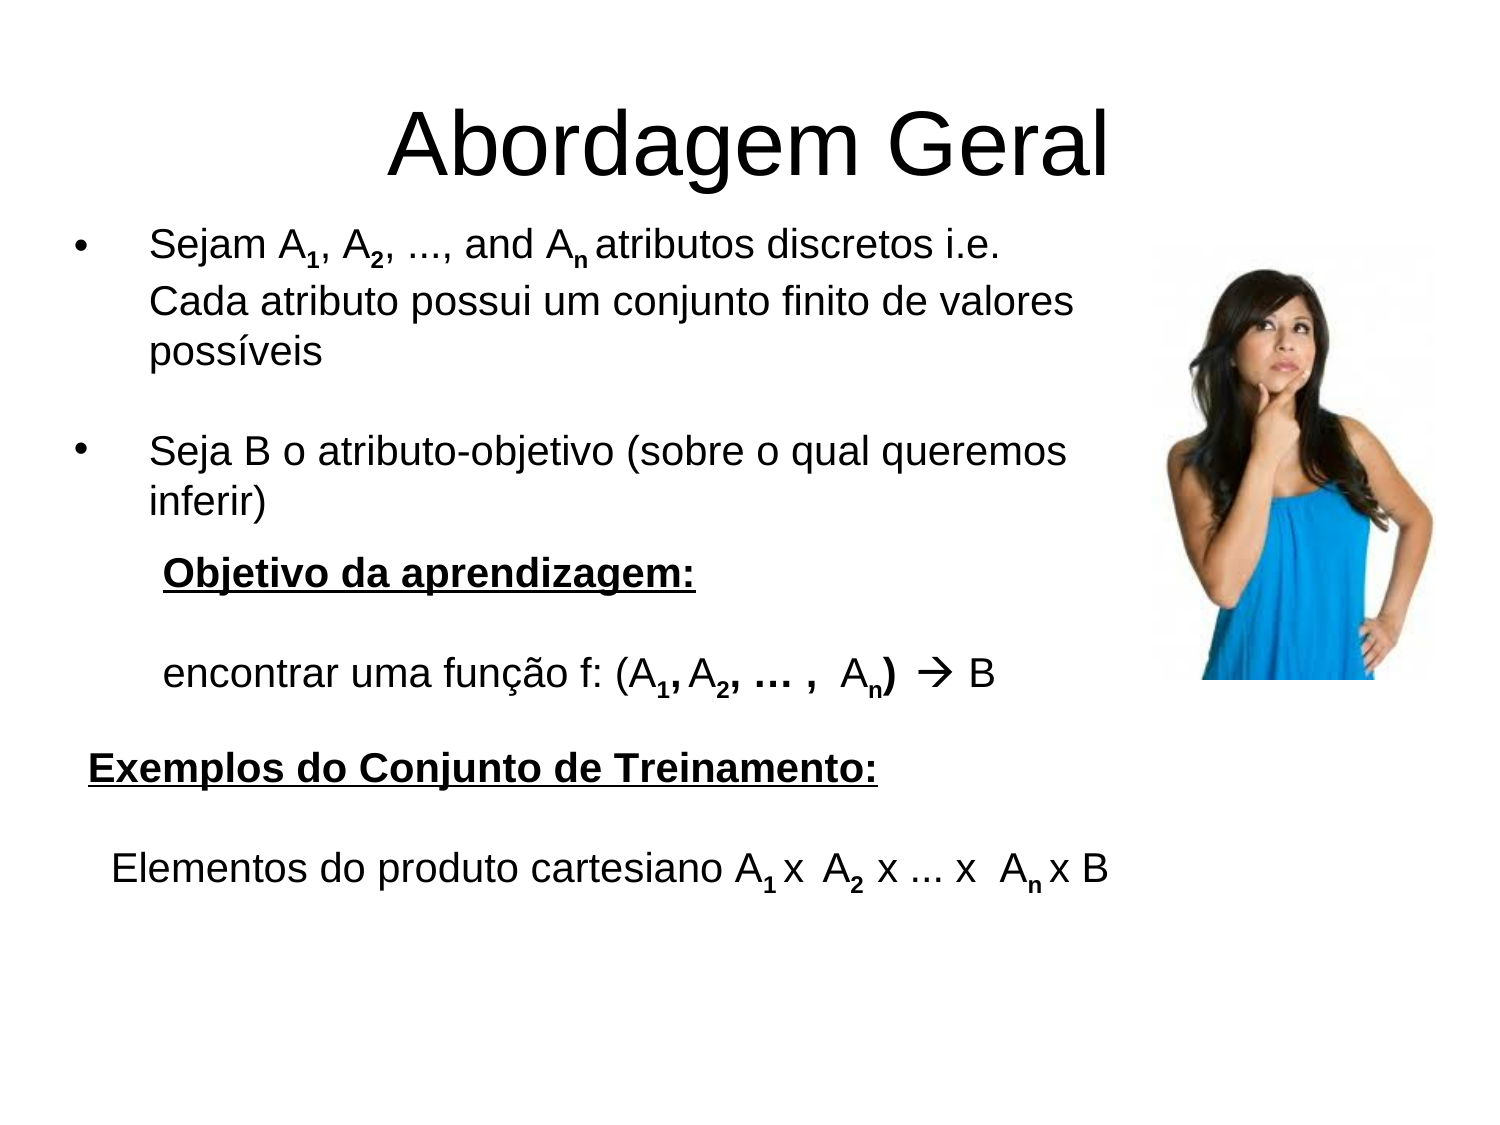

# Abordagem Geral
Sejam A1, A2, ..., and An atributos discretos i.e. Cada atributo possui um conjunto finito de valores possíveis
Seja B o atributo-objetivo (sobre o qual queremos inferir)
Objetivo da aprendizagem:
encontrar uma função f: (A1, A2, … , An)  B
Exemplos do Conjunto de Treinamento:
 Elementos do produto cartesiano A1 x A2 x ... x An x B